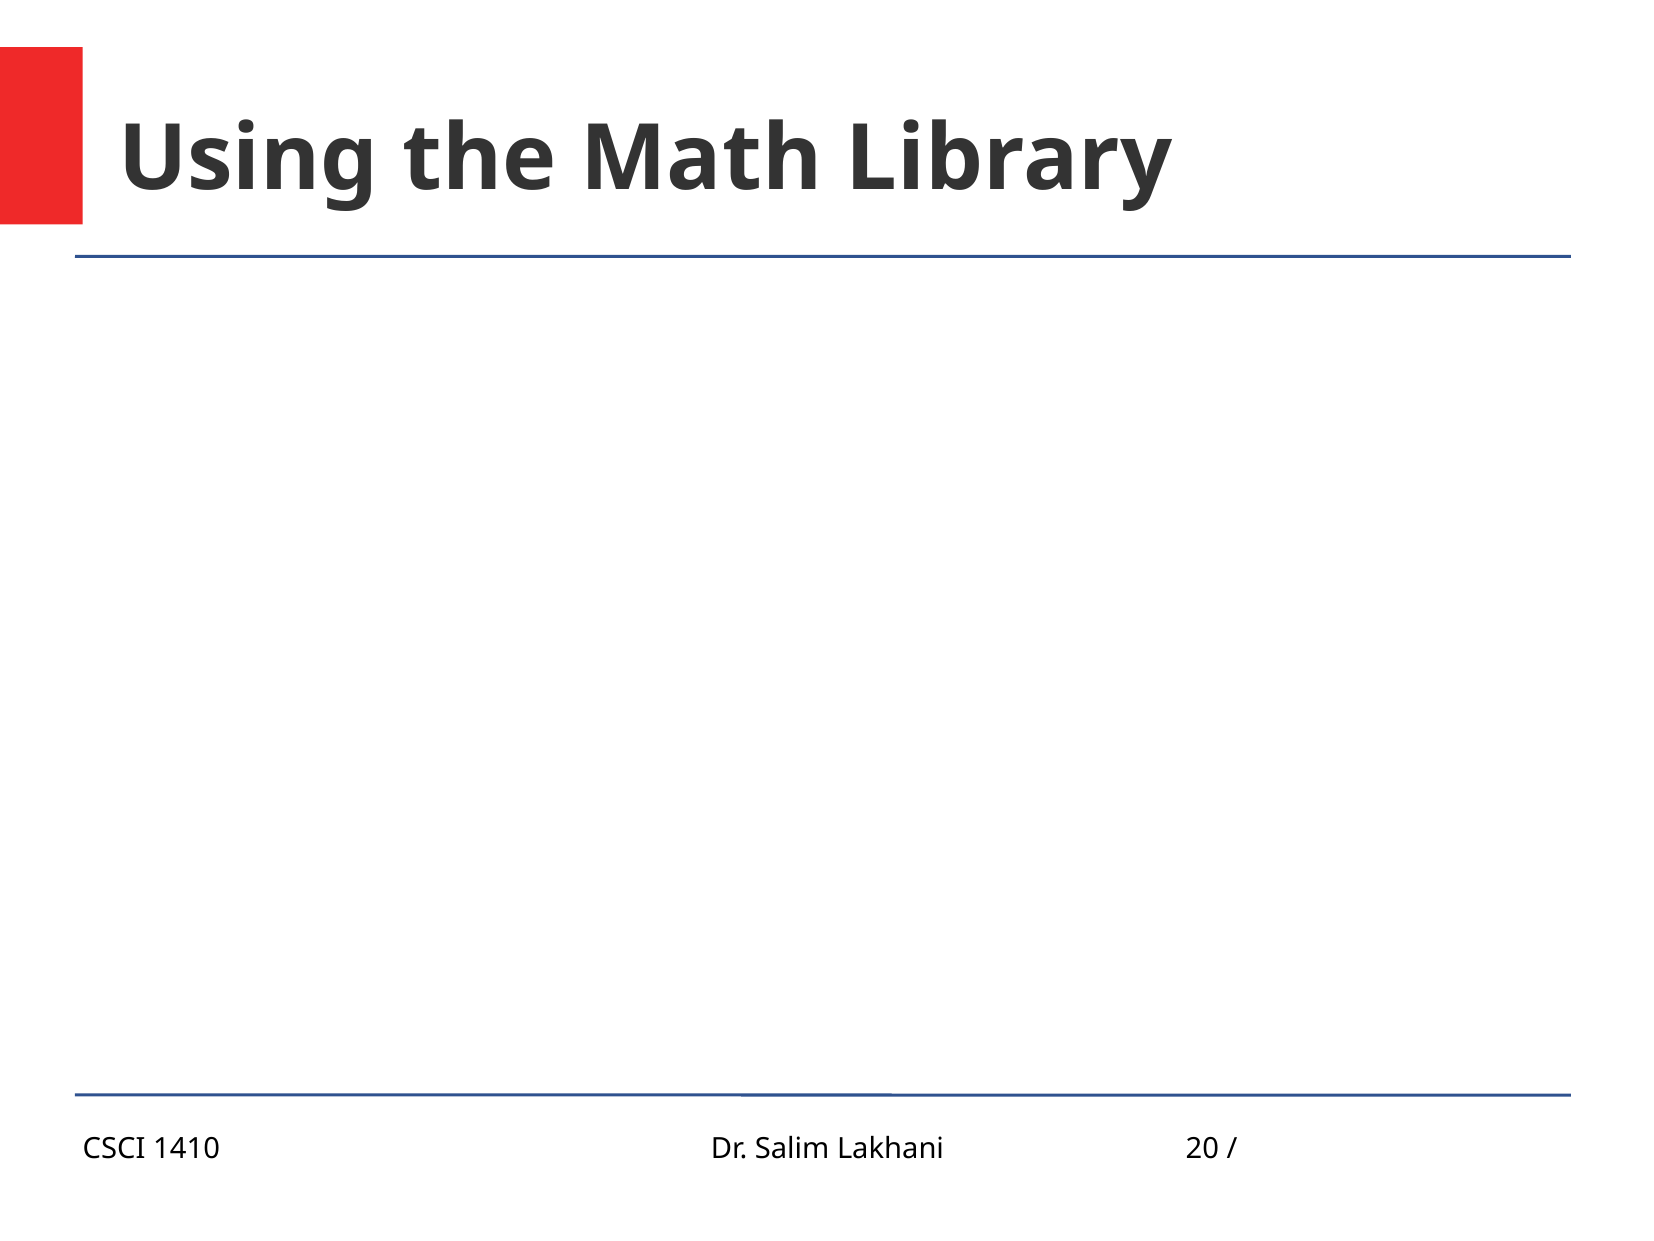

# Using the Math Library
Python
CSCI 1410
Dr. Salim Lakhani